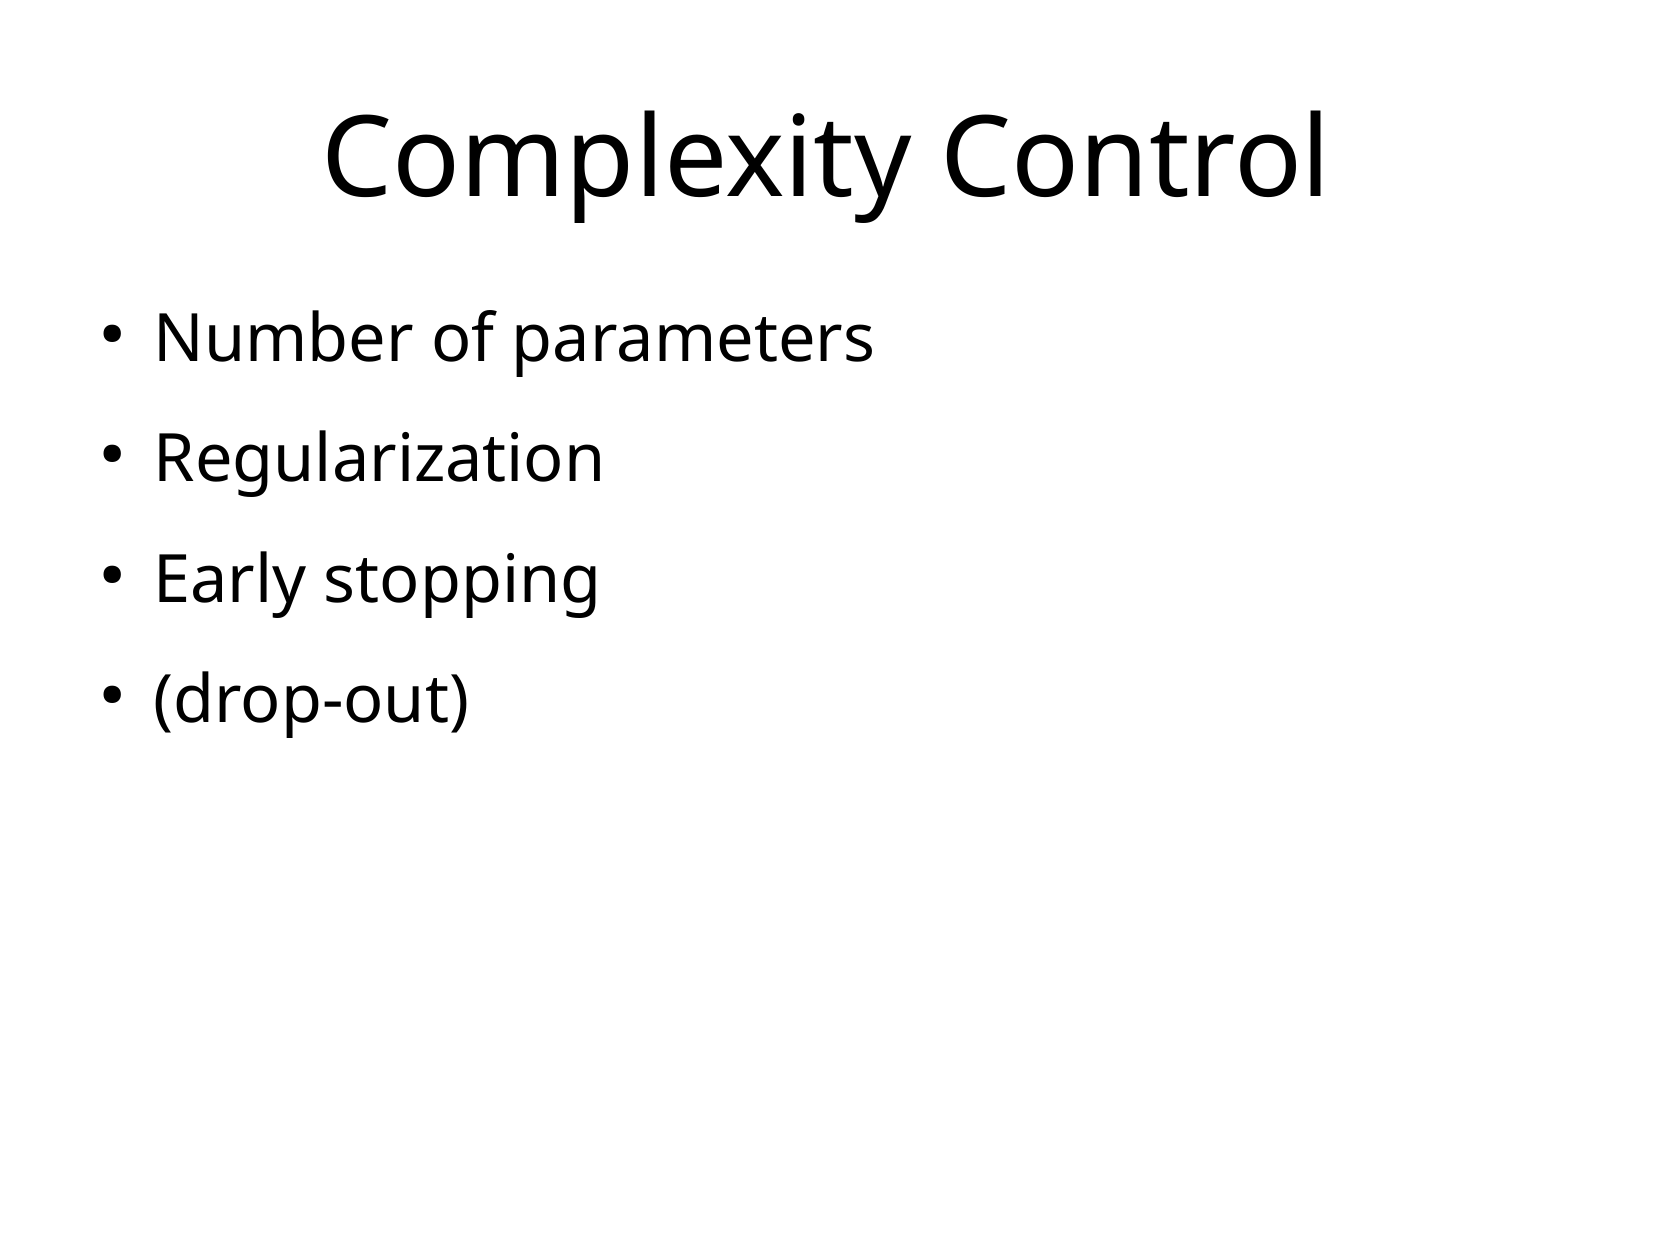

# Complexity Control
Number of parameters
Regularization
Early stopping
(drop-out)